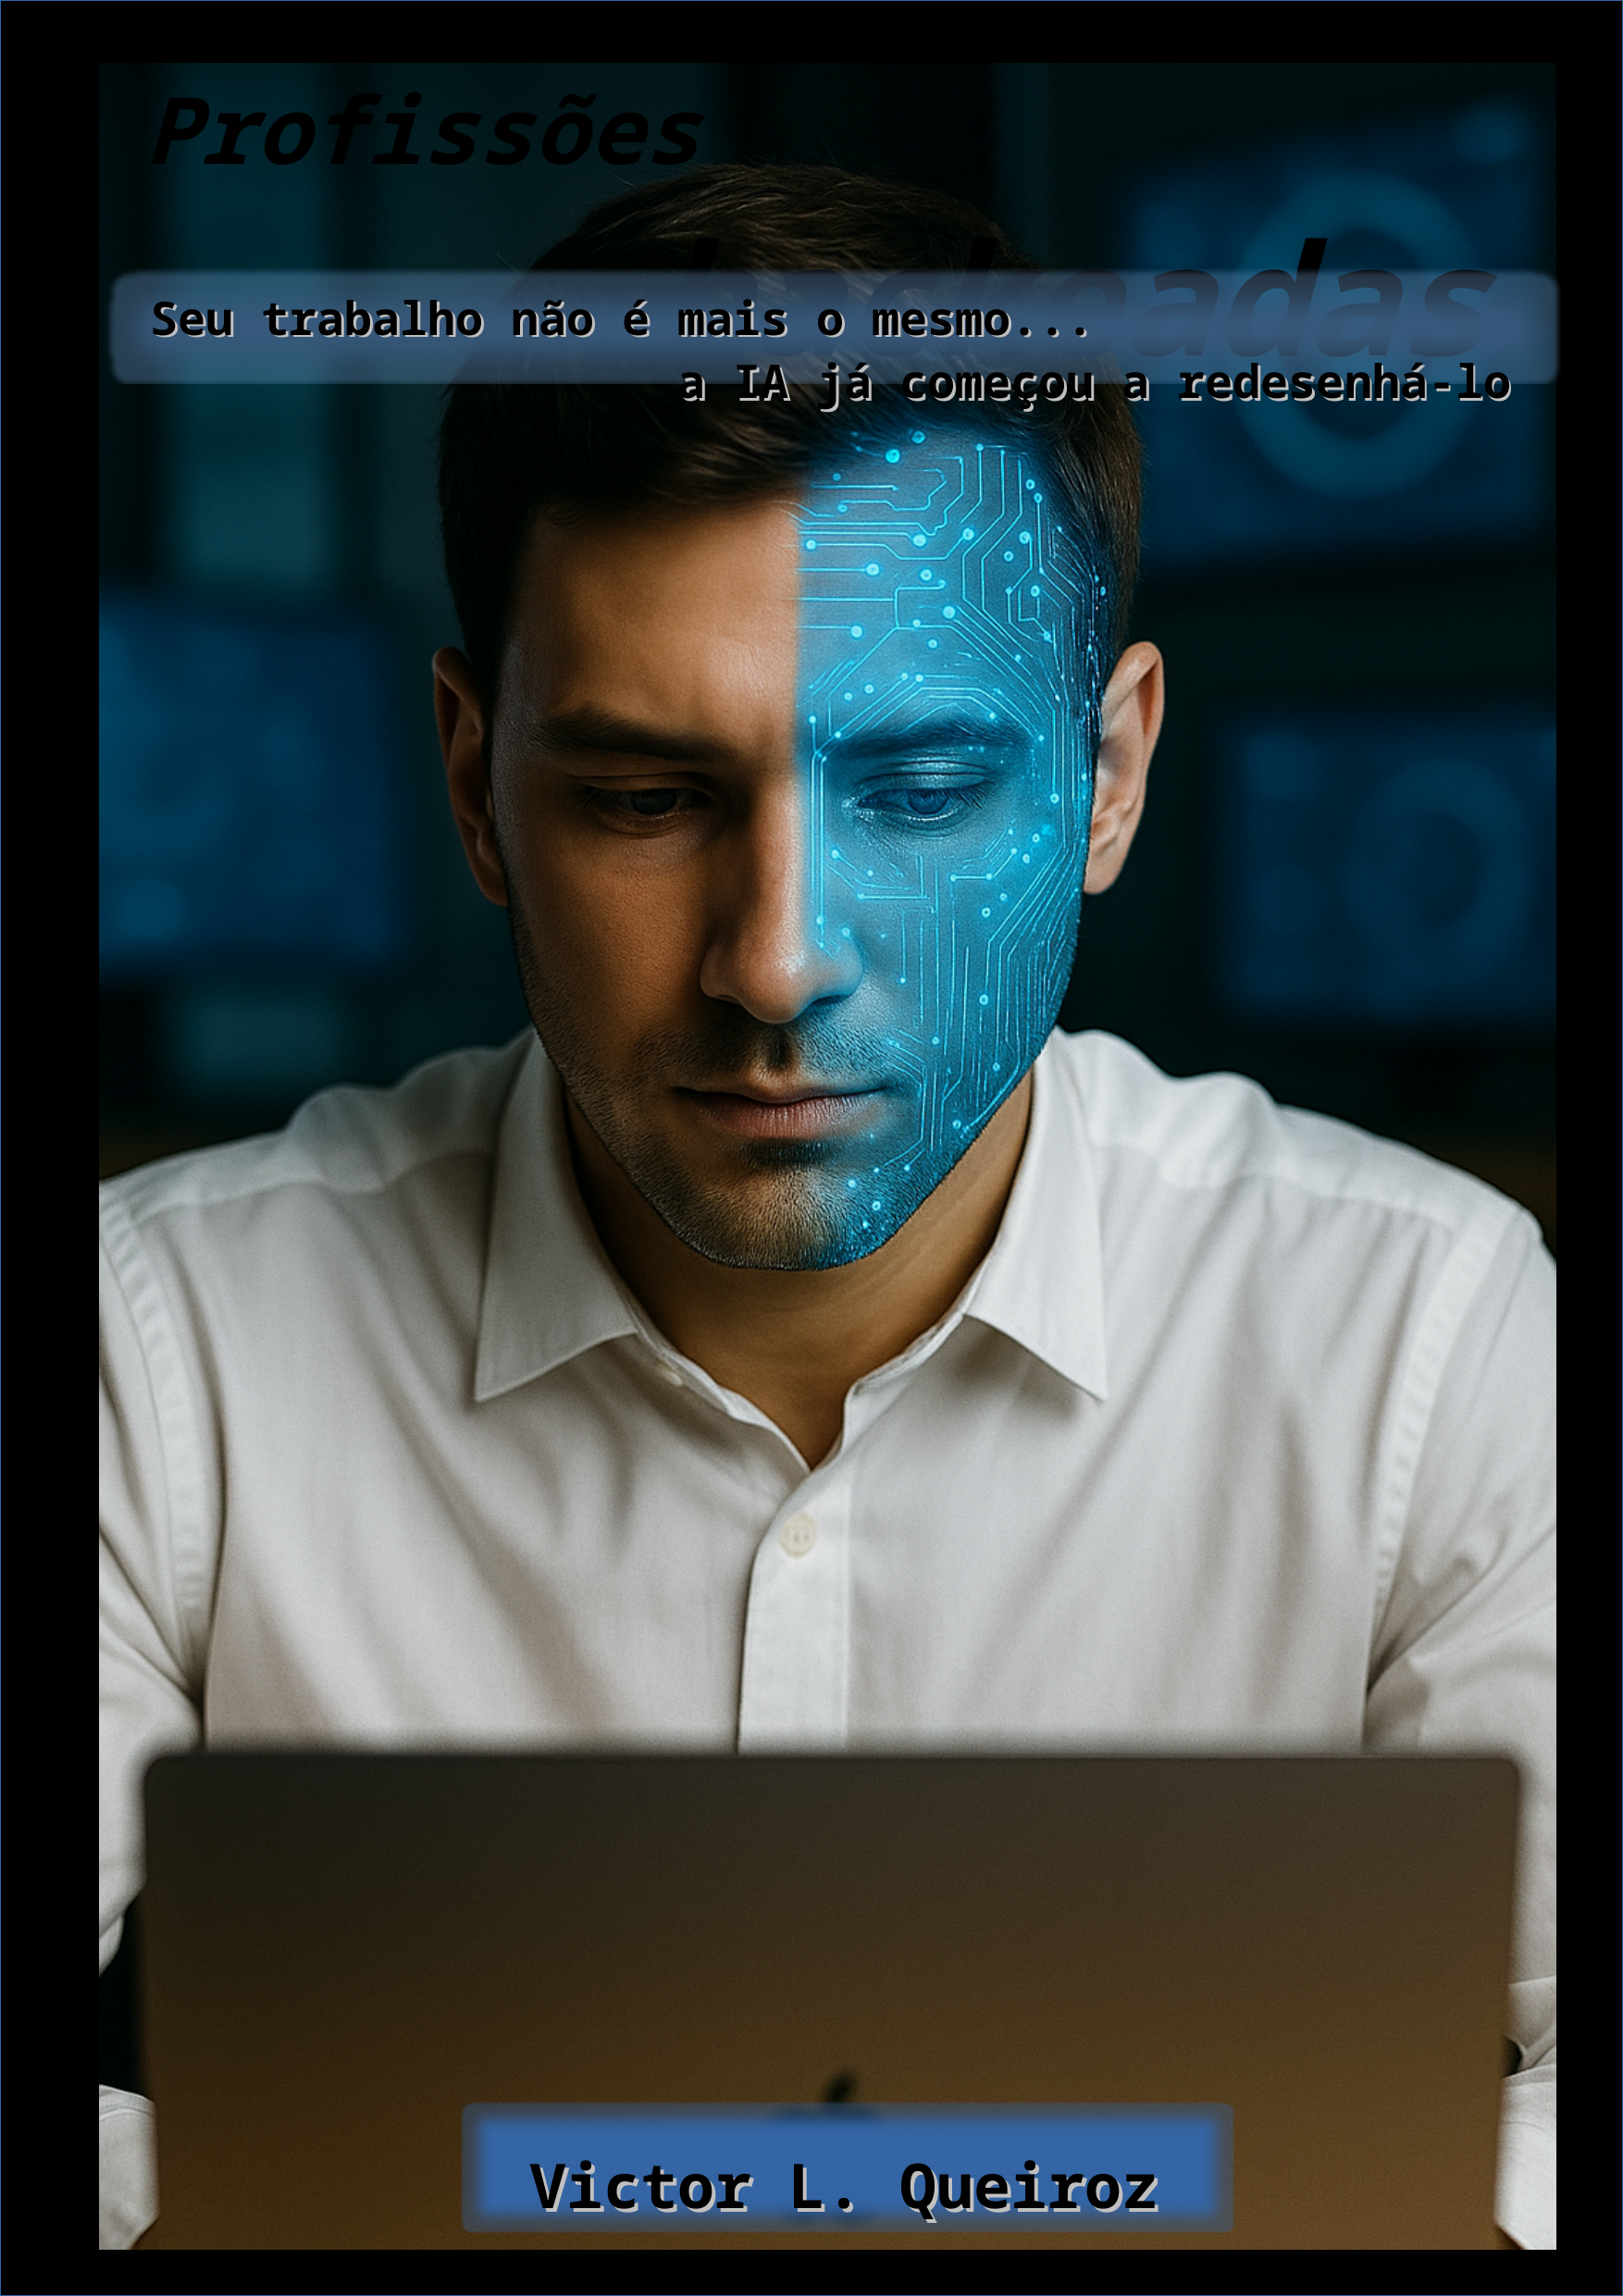

Profissões
 	 hackeadas
Seu trabalho não é mais o mesmo... a IA já começou a redesenhá-lo
Victor L. Queiroz